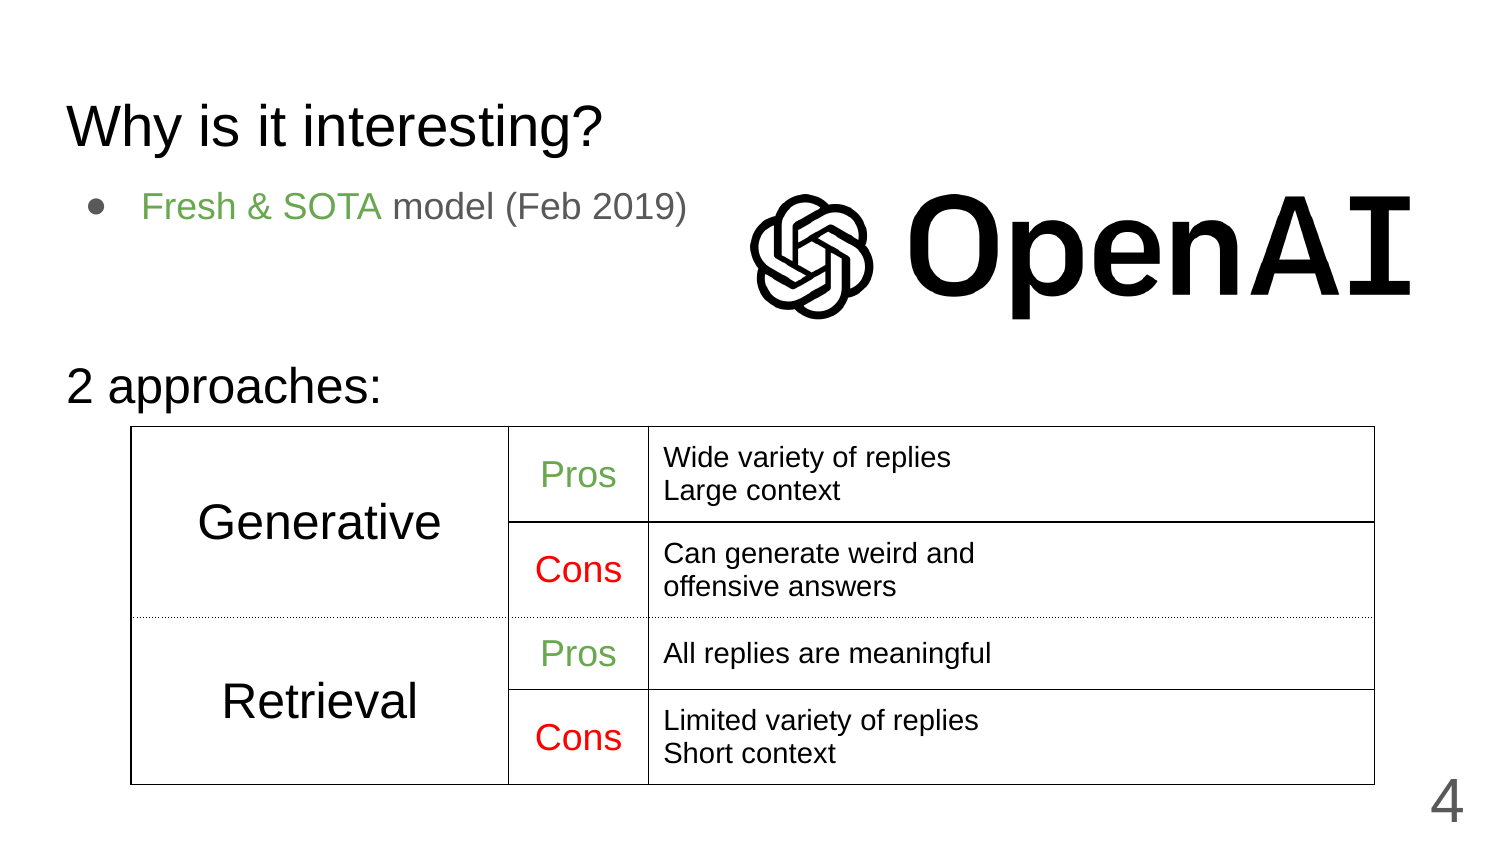

# Why is it interesting?
Fresh & SOTA model (Feb 2019)
2 approaches:
| Generative | Pros | Wide variety of replies Large context |
| --- | --- | --- |
| | Cons | Can generate weird and offensive answers |
| Retrieval | Pros | All replies are meaningful |
| | Cons | Limited variety of replies Short context |
4